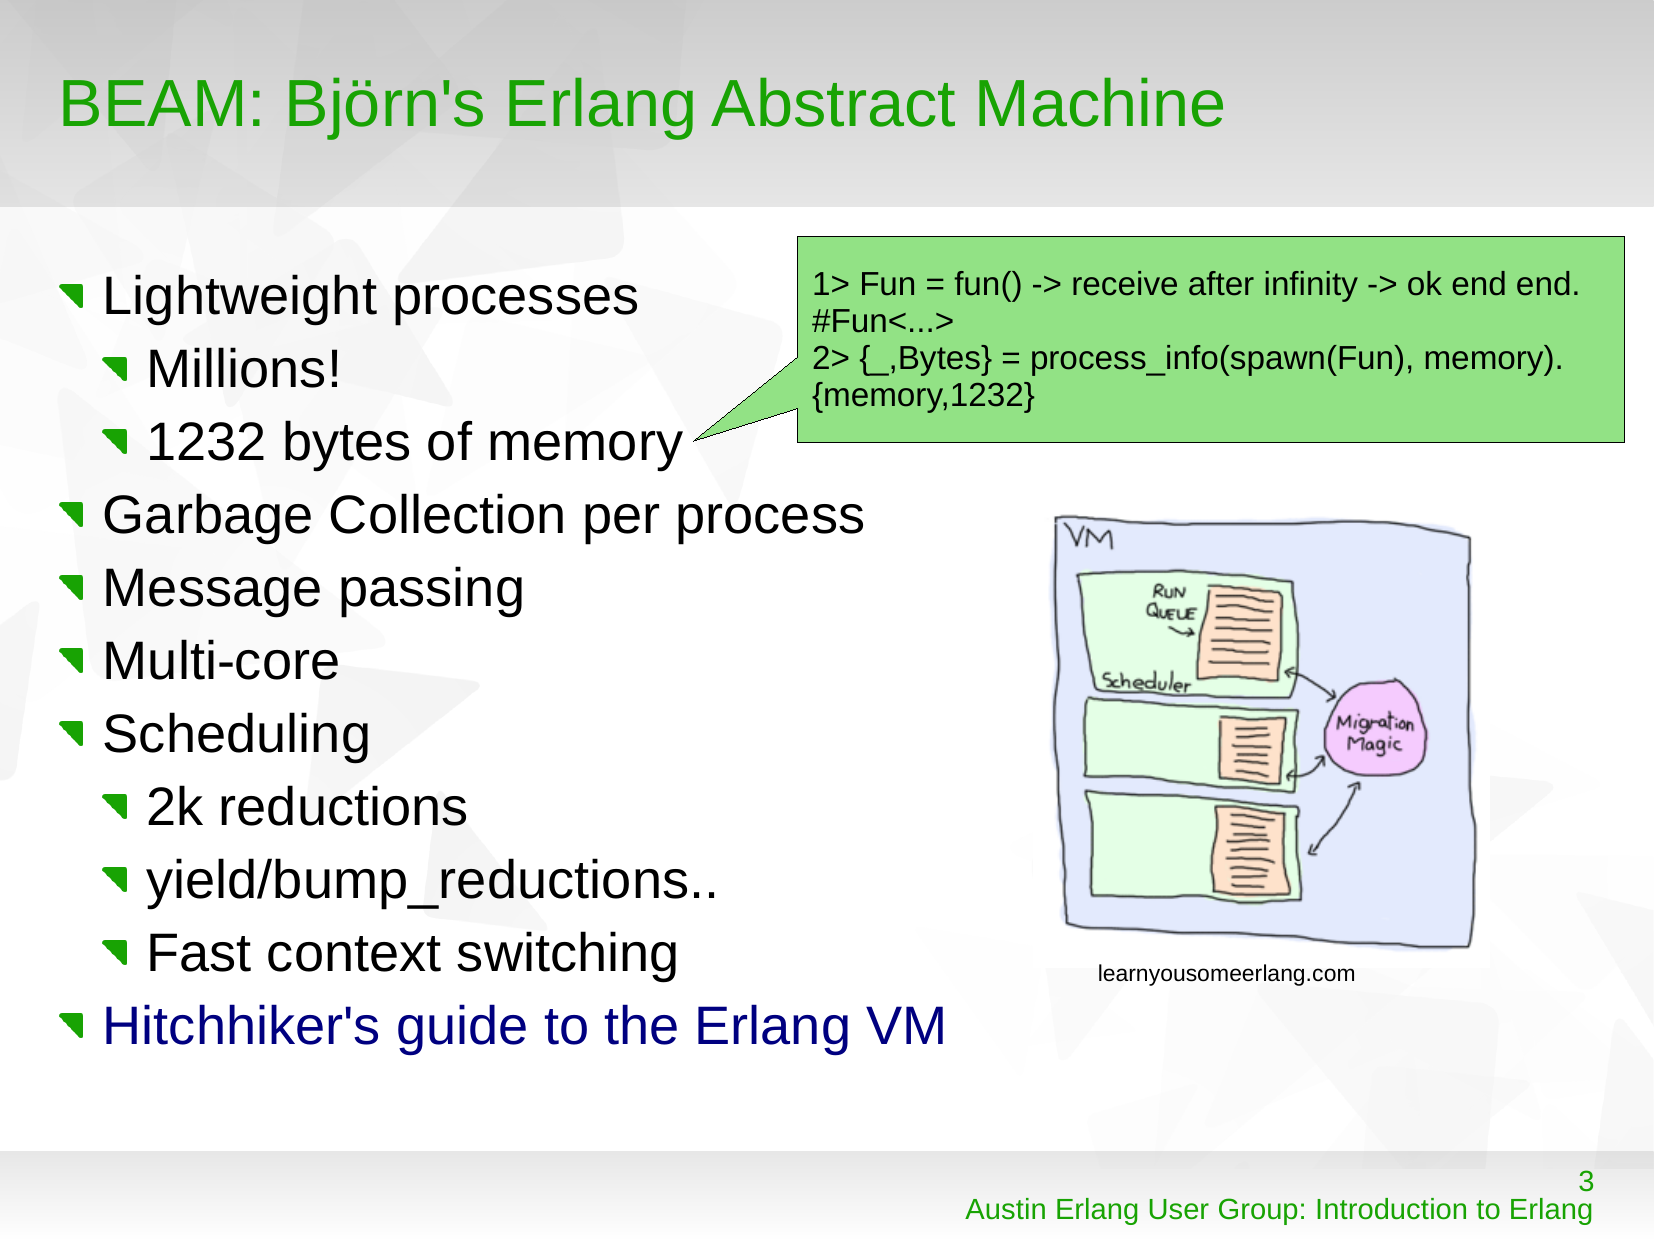

# BEAM: Björn's Erlang Abstract Machine
1> Fun = fun() -> receive after infinity -> ok end end.
#Fun<...>
2> {_,Bytes} = process_info(spawn(Fun), memory).
{memory,1232}
Lightweight processes
Millions!
1232 bytes of memory
Garbage Collection per process
Message passing
Multi-core
Scheduling
2k reductions
yield/bump_reductions..
Fast context switching
Hitchhiker's guide to the Erlang VM
learnyousomeerlang.com
3
Austin Erlang User Group: Introduction to Erlang